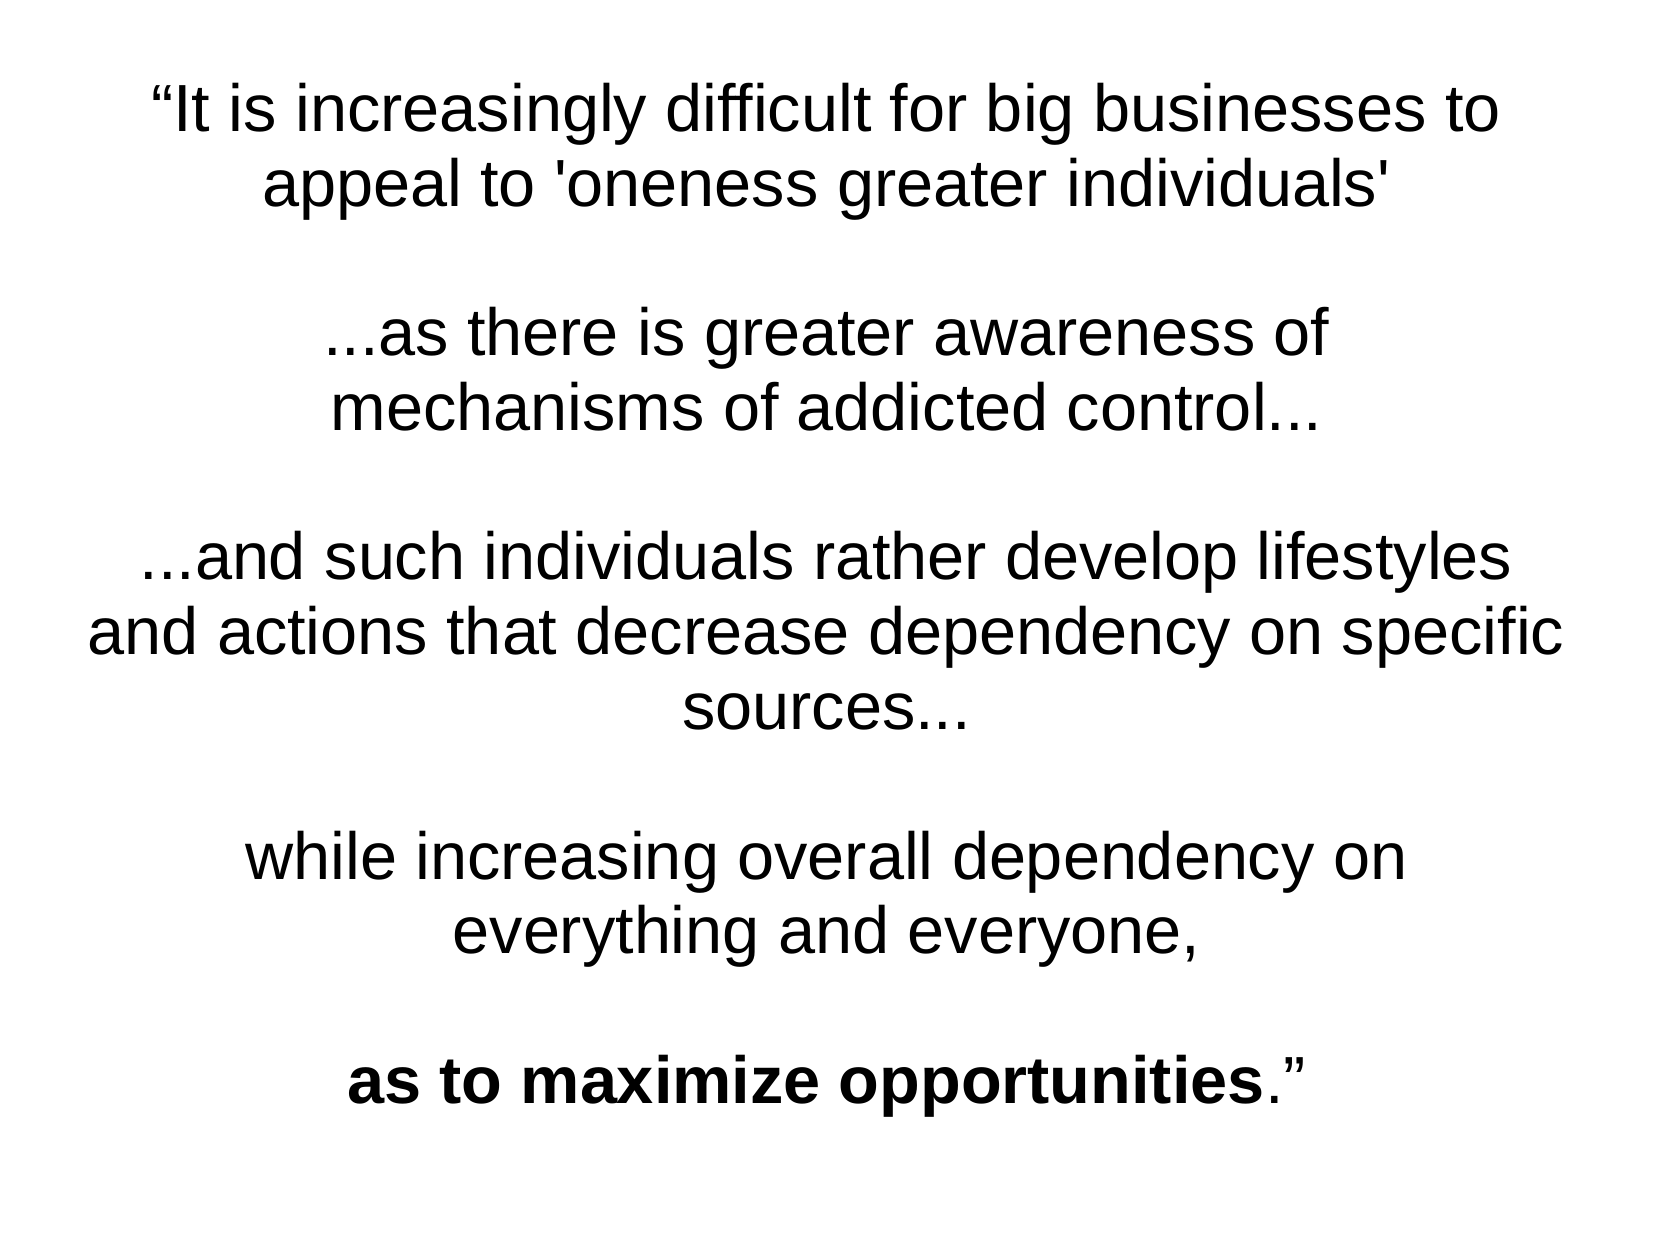

# “It is increasingly difficult for big businesses to appeal to 'oneness greater individuals'
...as there is greater awareness of
mechanisms of addicted control...
...and such individuals rather develop lifestyles and actions that decrease dependency on specific sources...
while increasing overall dependency on everything and everyone,
as to maximize opportunities.”